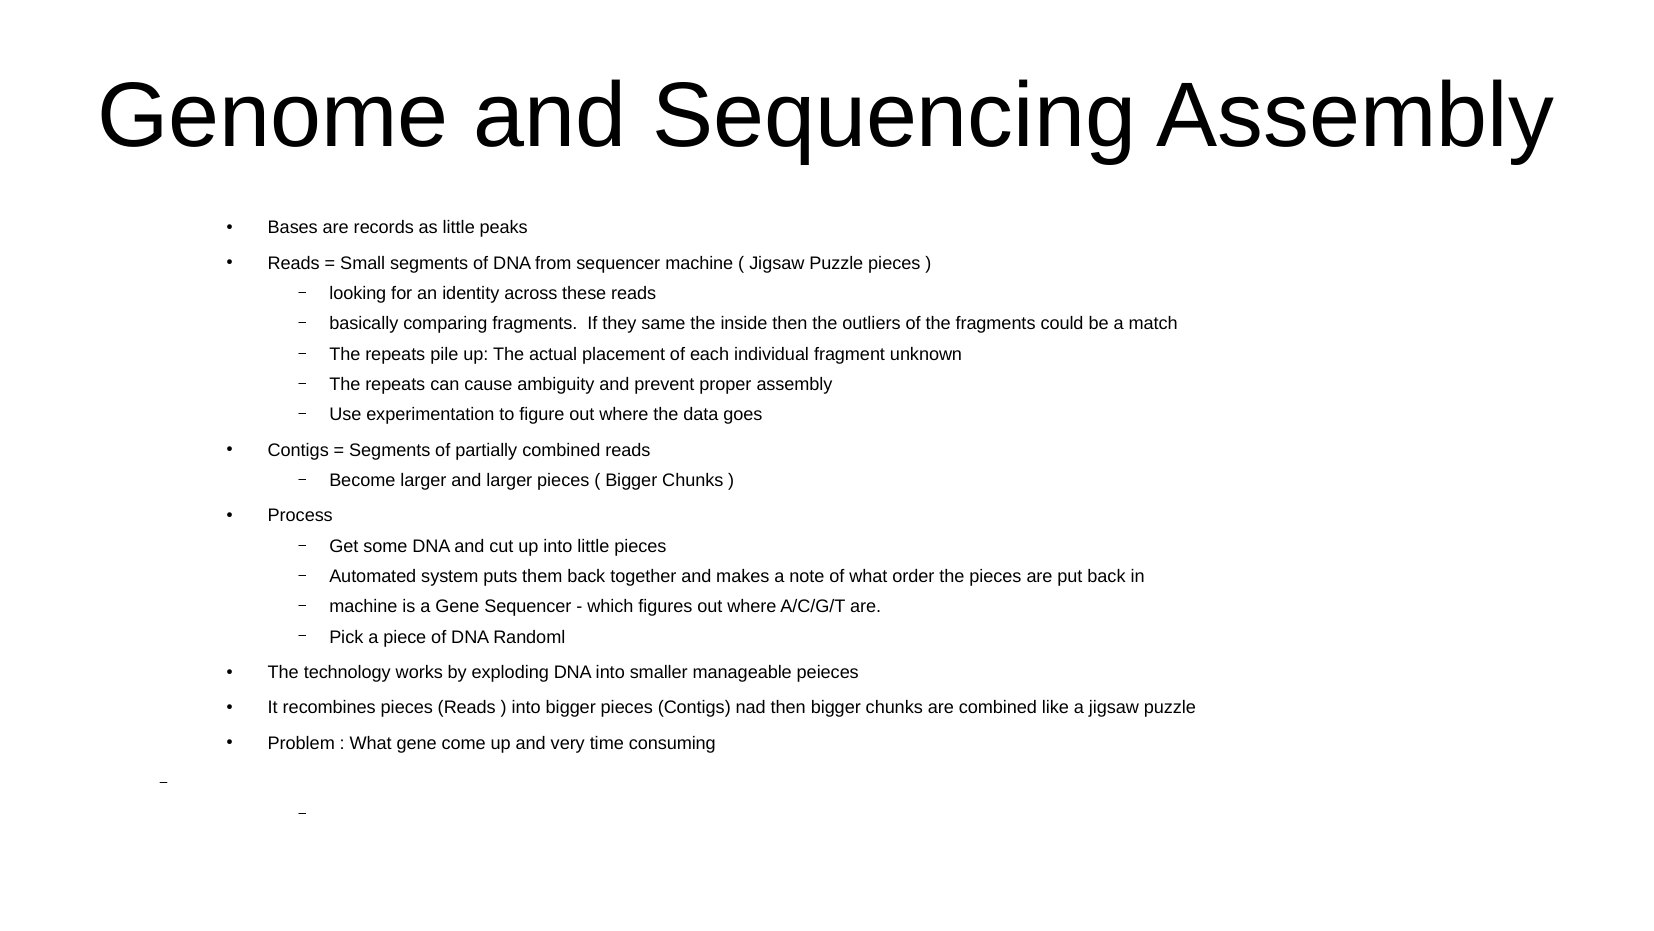

# Genome and Sequencing Assembly
Bases are records as little peaks
Reads = Small segments of DNA from sequencer machine ( Jigsaw Puzzle pieces )
looking for an identity across these reads
basically comparing fragments. If they same the inside then the outliers of the fragments could be a match
The repeats pile up: The actual placement of each individual fragment unknown
The repeats can cause ambiguity and prevent proper assembly
Use experimentation to figure out where the data goes
Contigs = Segments of partially combined reads
Become larger and larger pieces ( Bigger Chunks )
Process
Get some DNA and cut up into little pieces
Automated system puts them back together and makes a note of what order the pieces are put back in
machine is a Gene Sequencer - which figures out where A/C/G/T are.
Pick a piece of DNA Randoml
The technology works by exploding DNA into smaller manageable peieces
It recombines pieces (Reads ) into bigger pieces (Contigs) nad then bigger chunks are combined like a jigsaw puzzle
Problem : What gene come up and very time consuming